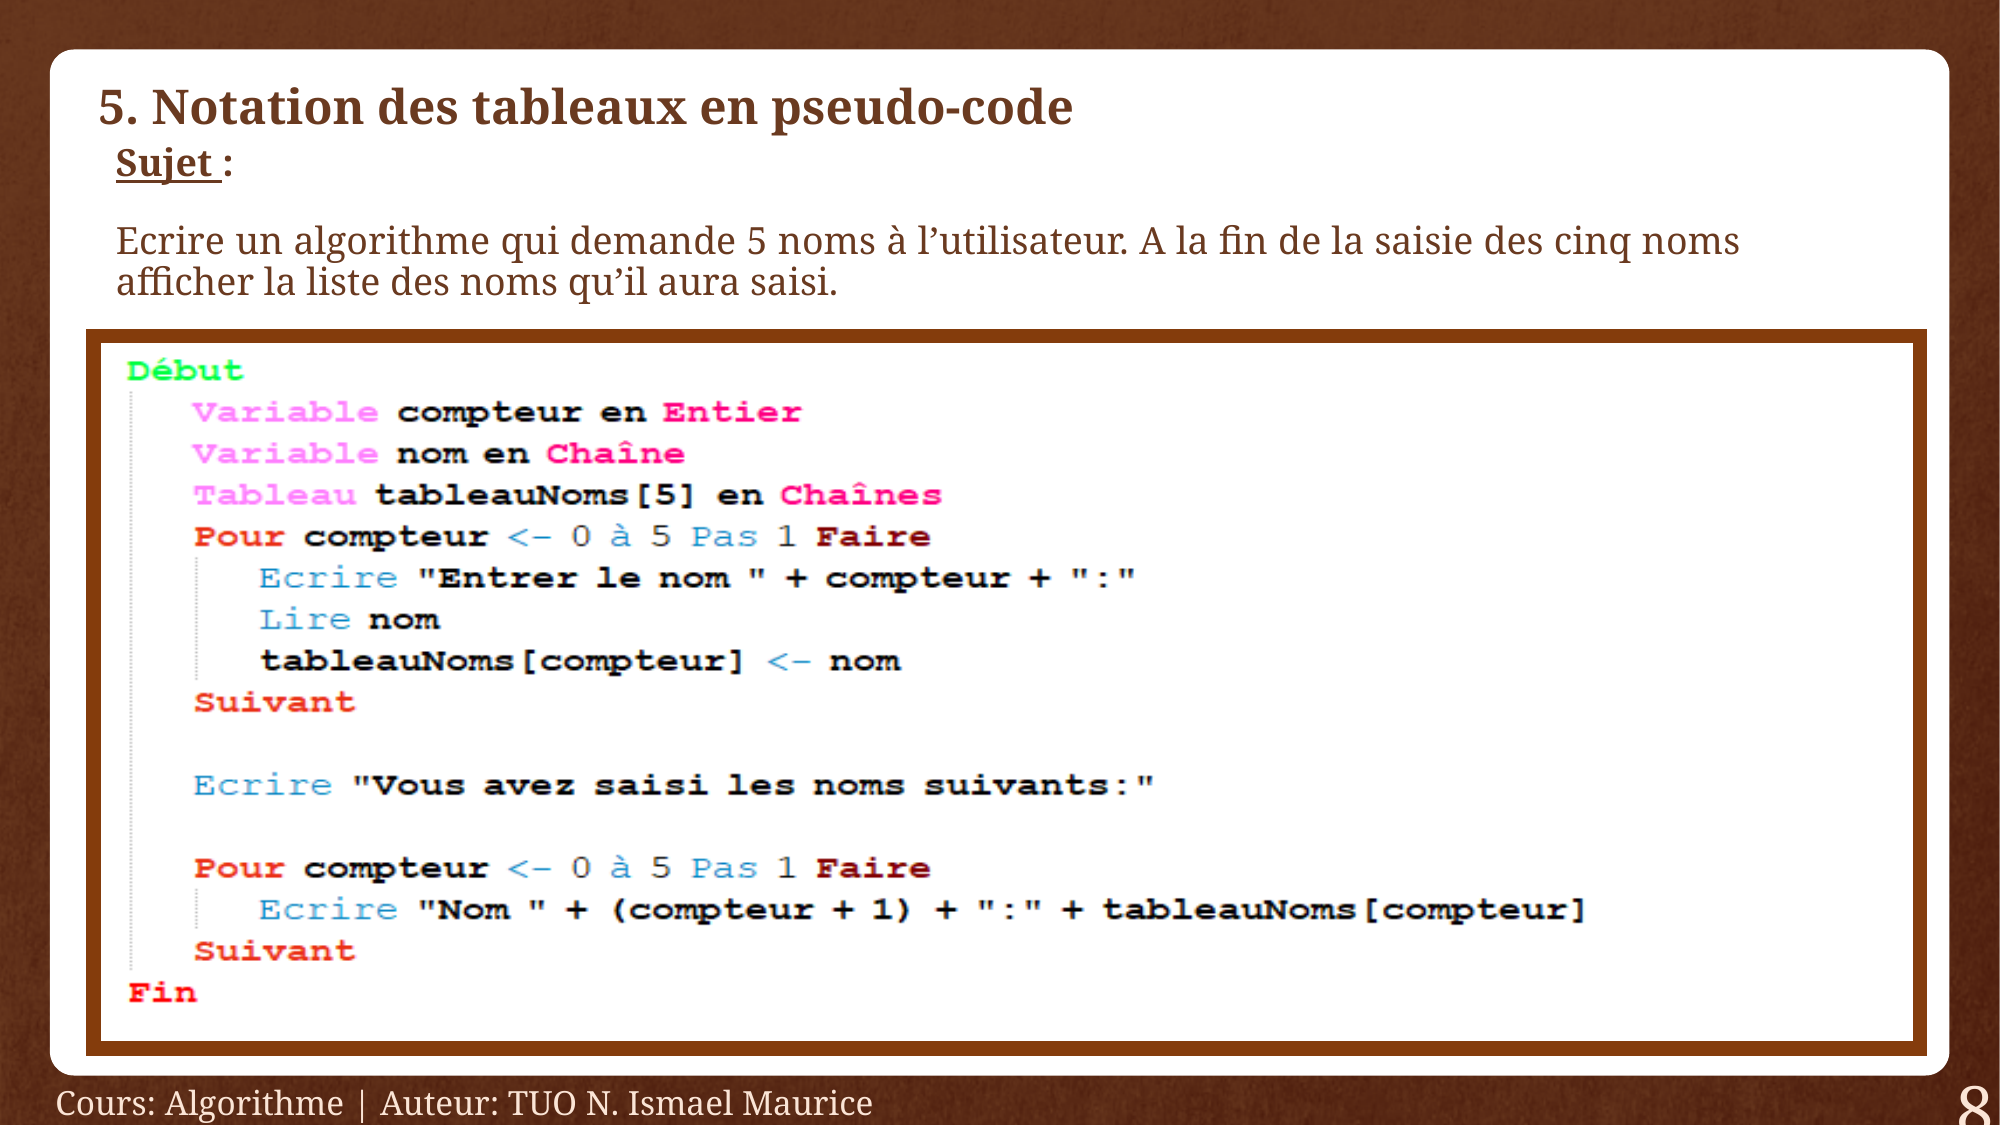

# 5. Notation des tableaux en pseudo-code
Sujet :
Ecrire un algorithme qui demande 5 noms à l’utilisateur. A la fin de la saisie des cinq noms afficher la liste des noms qu’il aura saisi.
Cours: Algorithme | Auteur: TUO N. Ismael Maurice